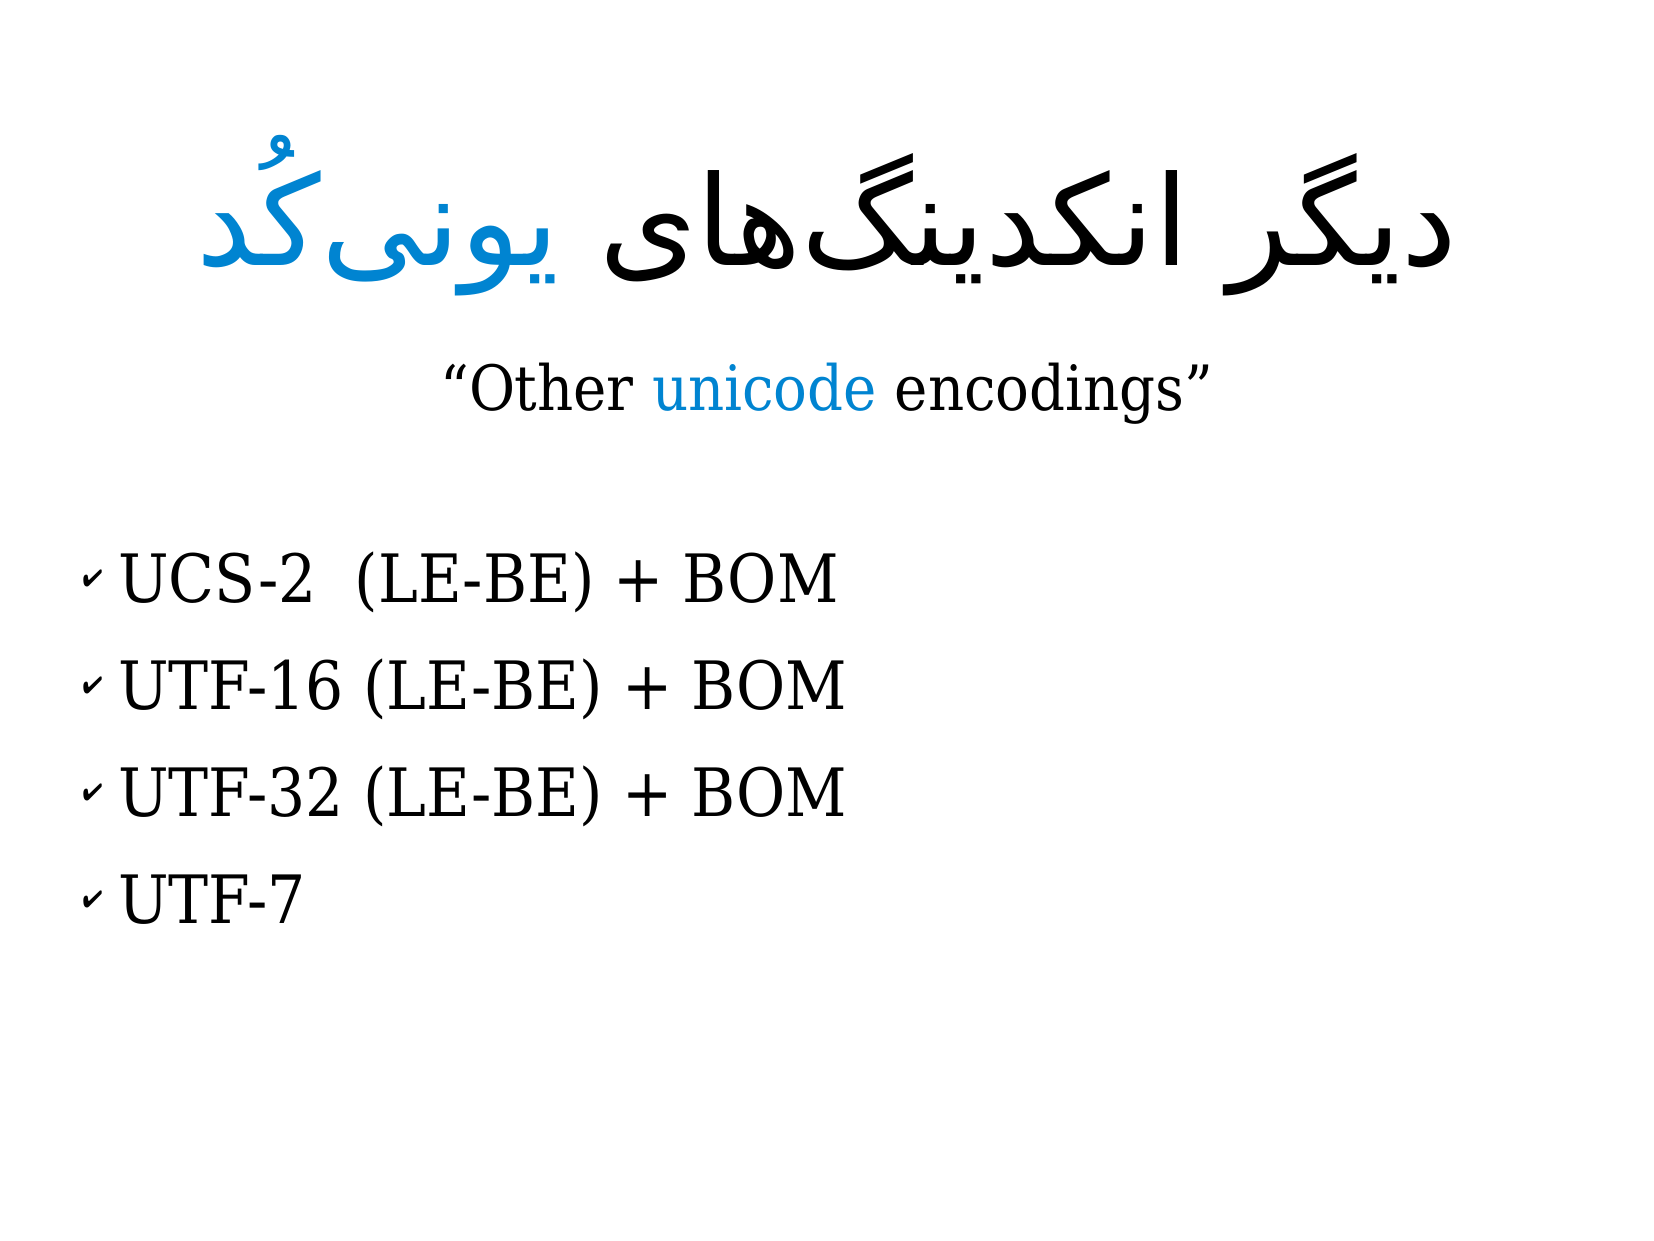

دیگر انکدینگ‌های یونی‌کُد
“Other unicode encodings”
# UCS-2 (LE-BE) + BOM
UTF-16 (LE-BE) + BOM
UTF-32 (LE-BE) + BOM
UTF-7